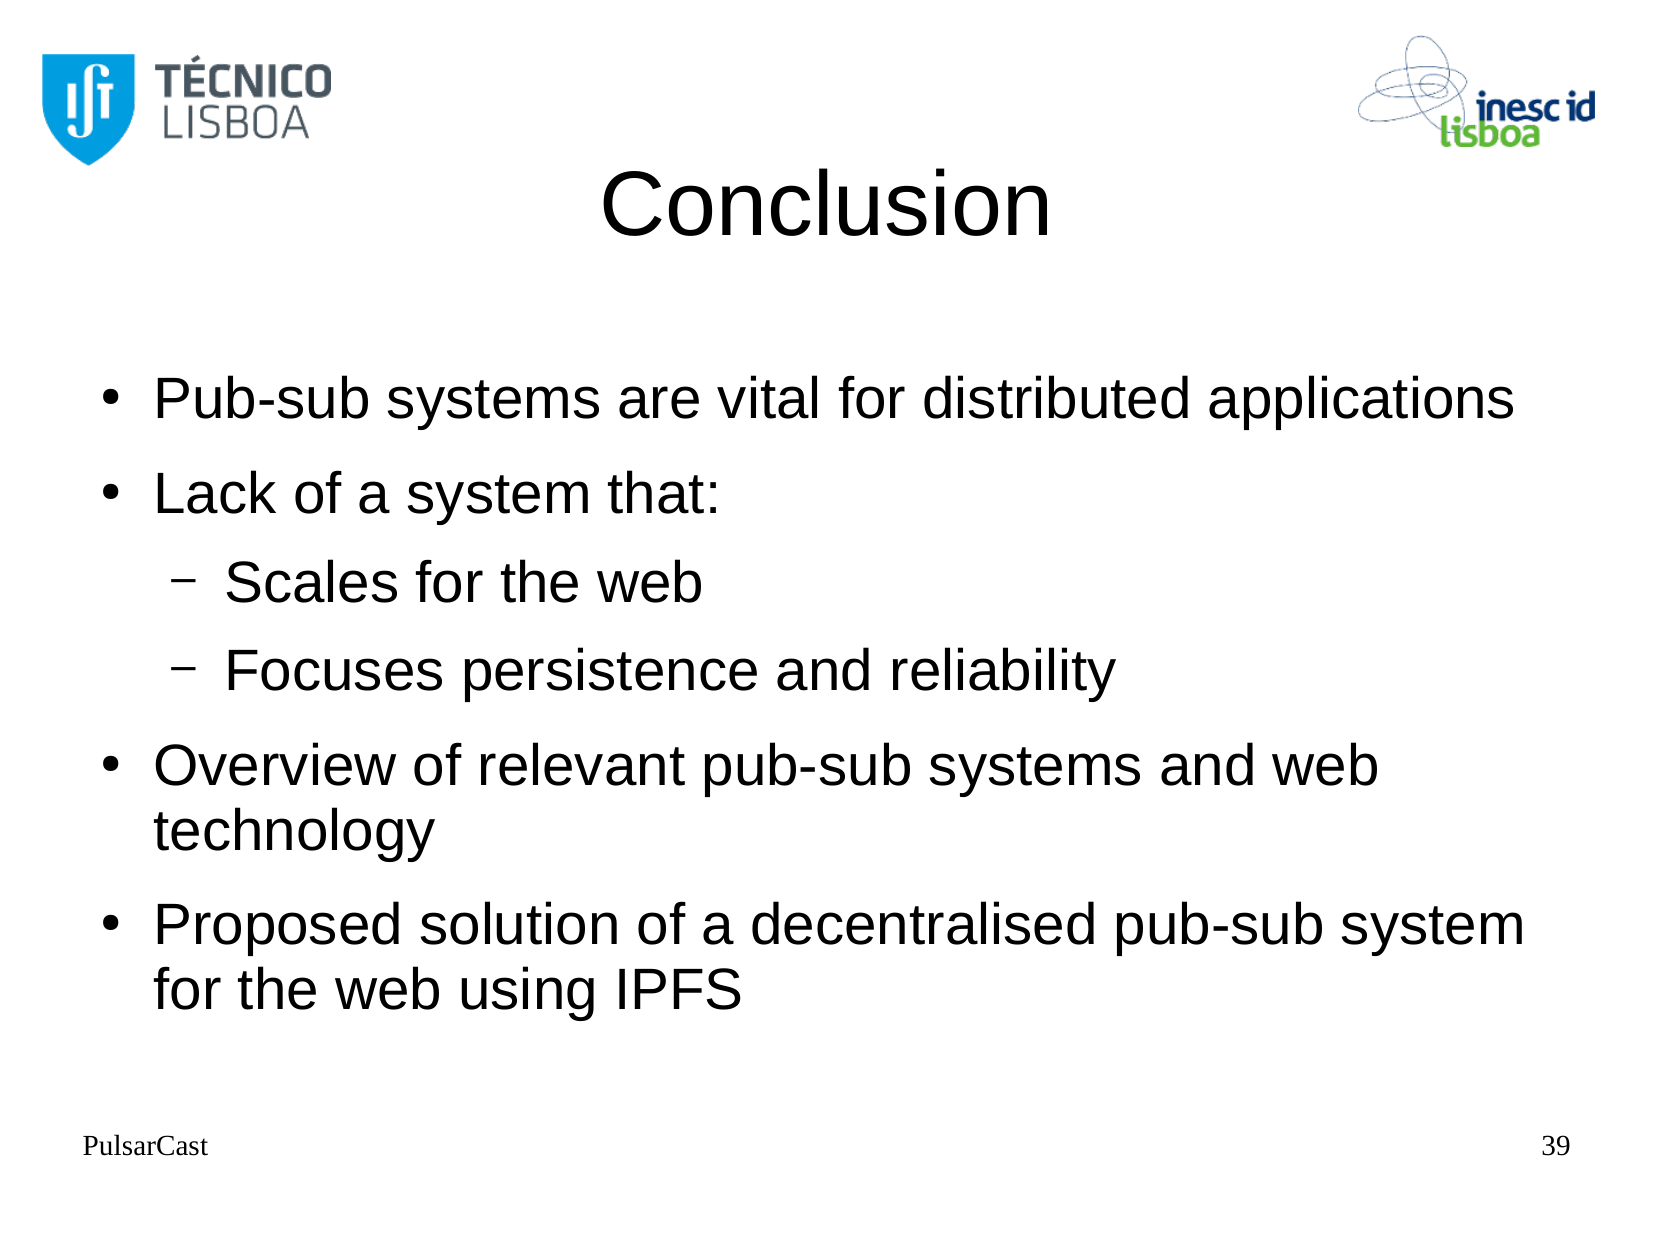

# Conclusion
Pub-sub systems are vital for distributed applications
Lack of a system that:
Scales for the web
Focuses persistence and reliability
Overview of relevant pub-sub systems and web technology
Proposed solution of a decentralised pub-sub system for the web using IPFS
PulsarCast
39